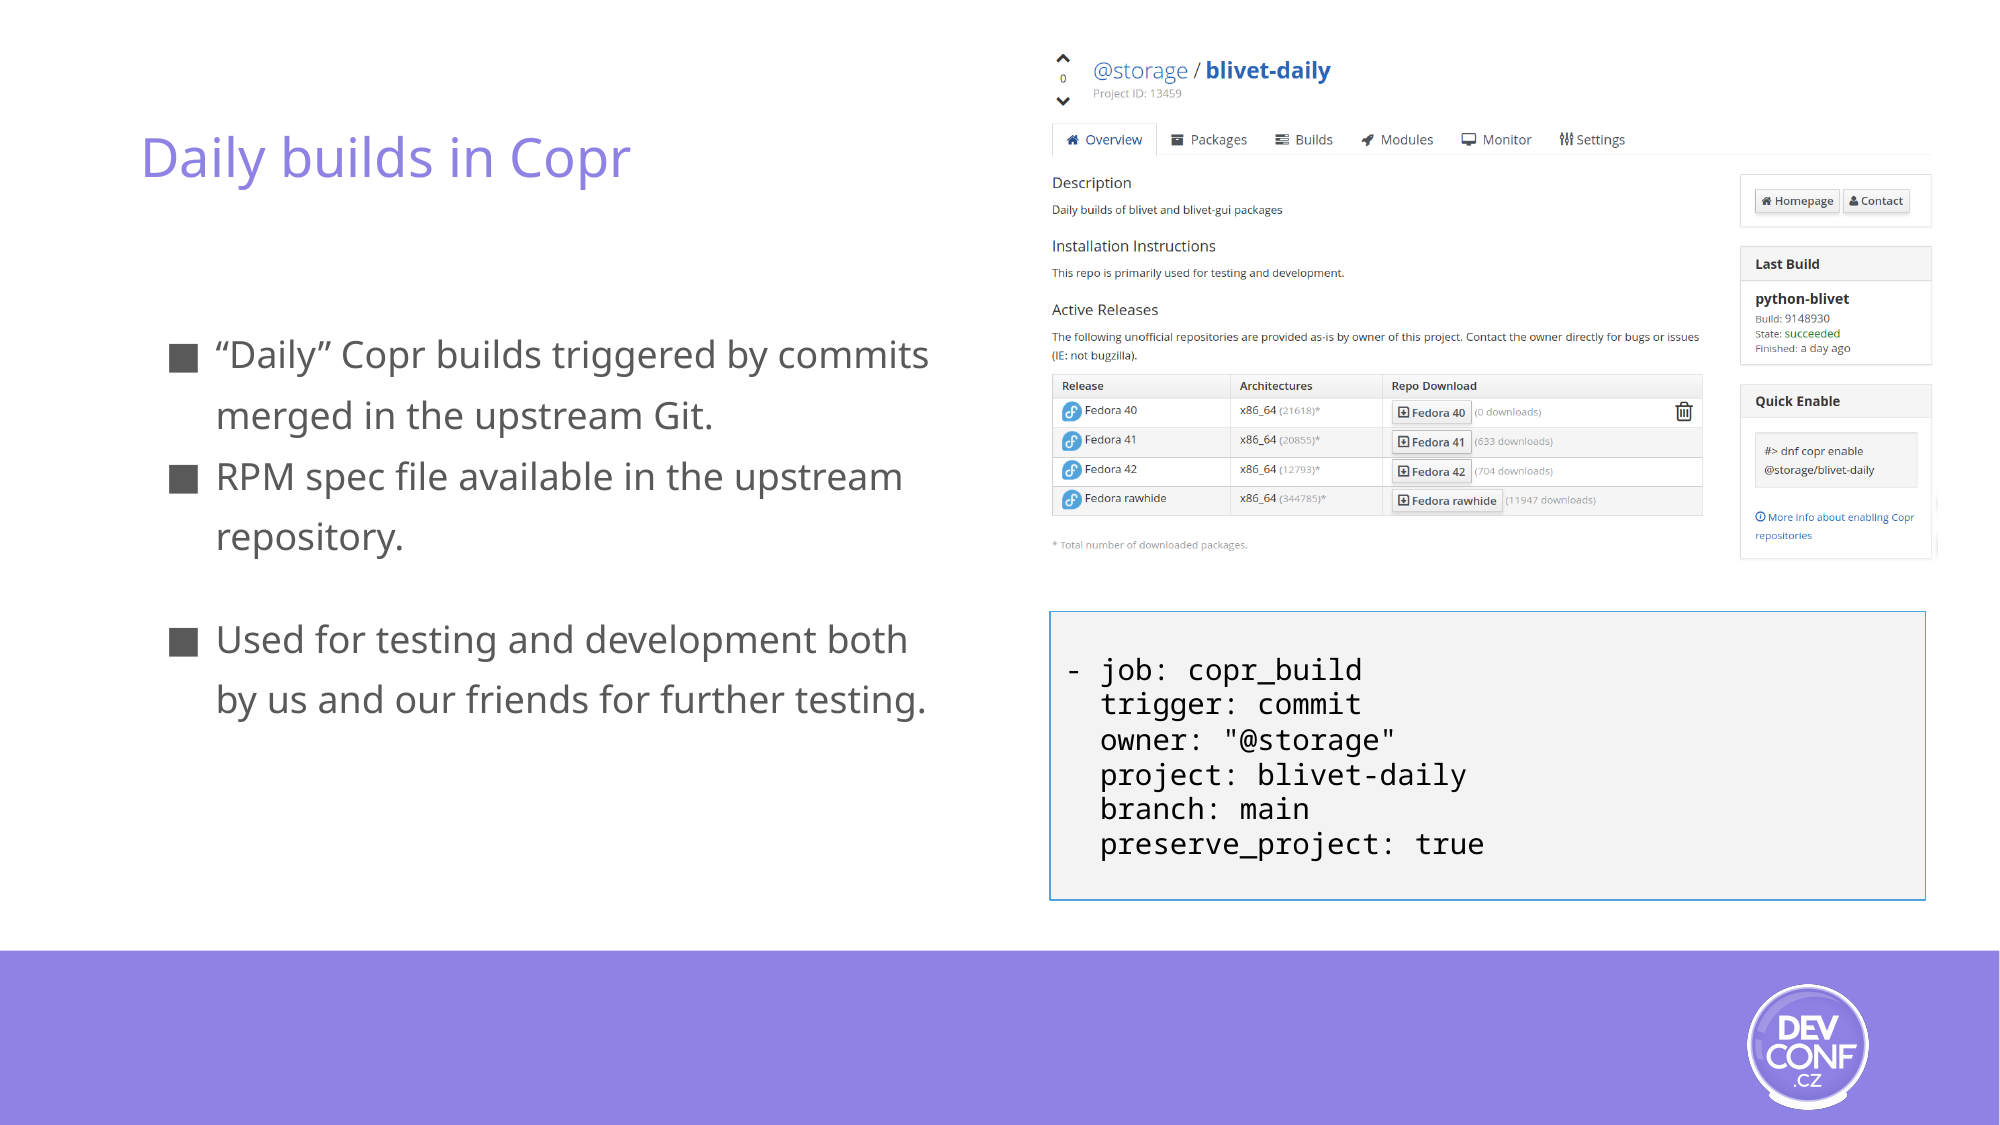

# Daily builds in Copr
“Daily” Copr builds triggered by commits merged in the upstream Git.
RPM spec file available in the upstream repository.
Used for testing and development both by us and our friends for further testing.
- job: copr_build
 trigger: commit
 owner: "@storage"
 project: blivet-daily
 branch: main
 preserve_project: true